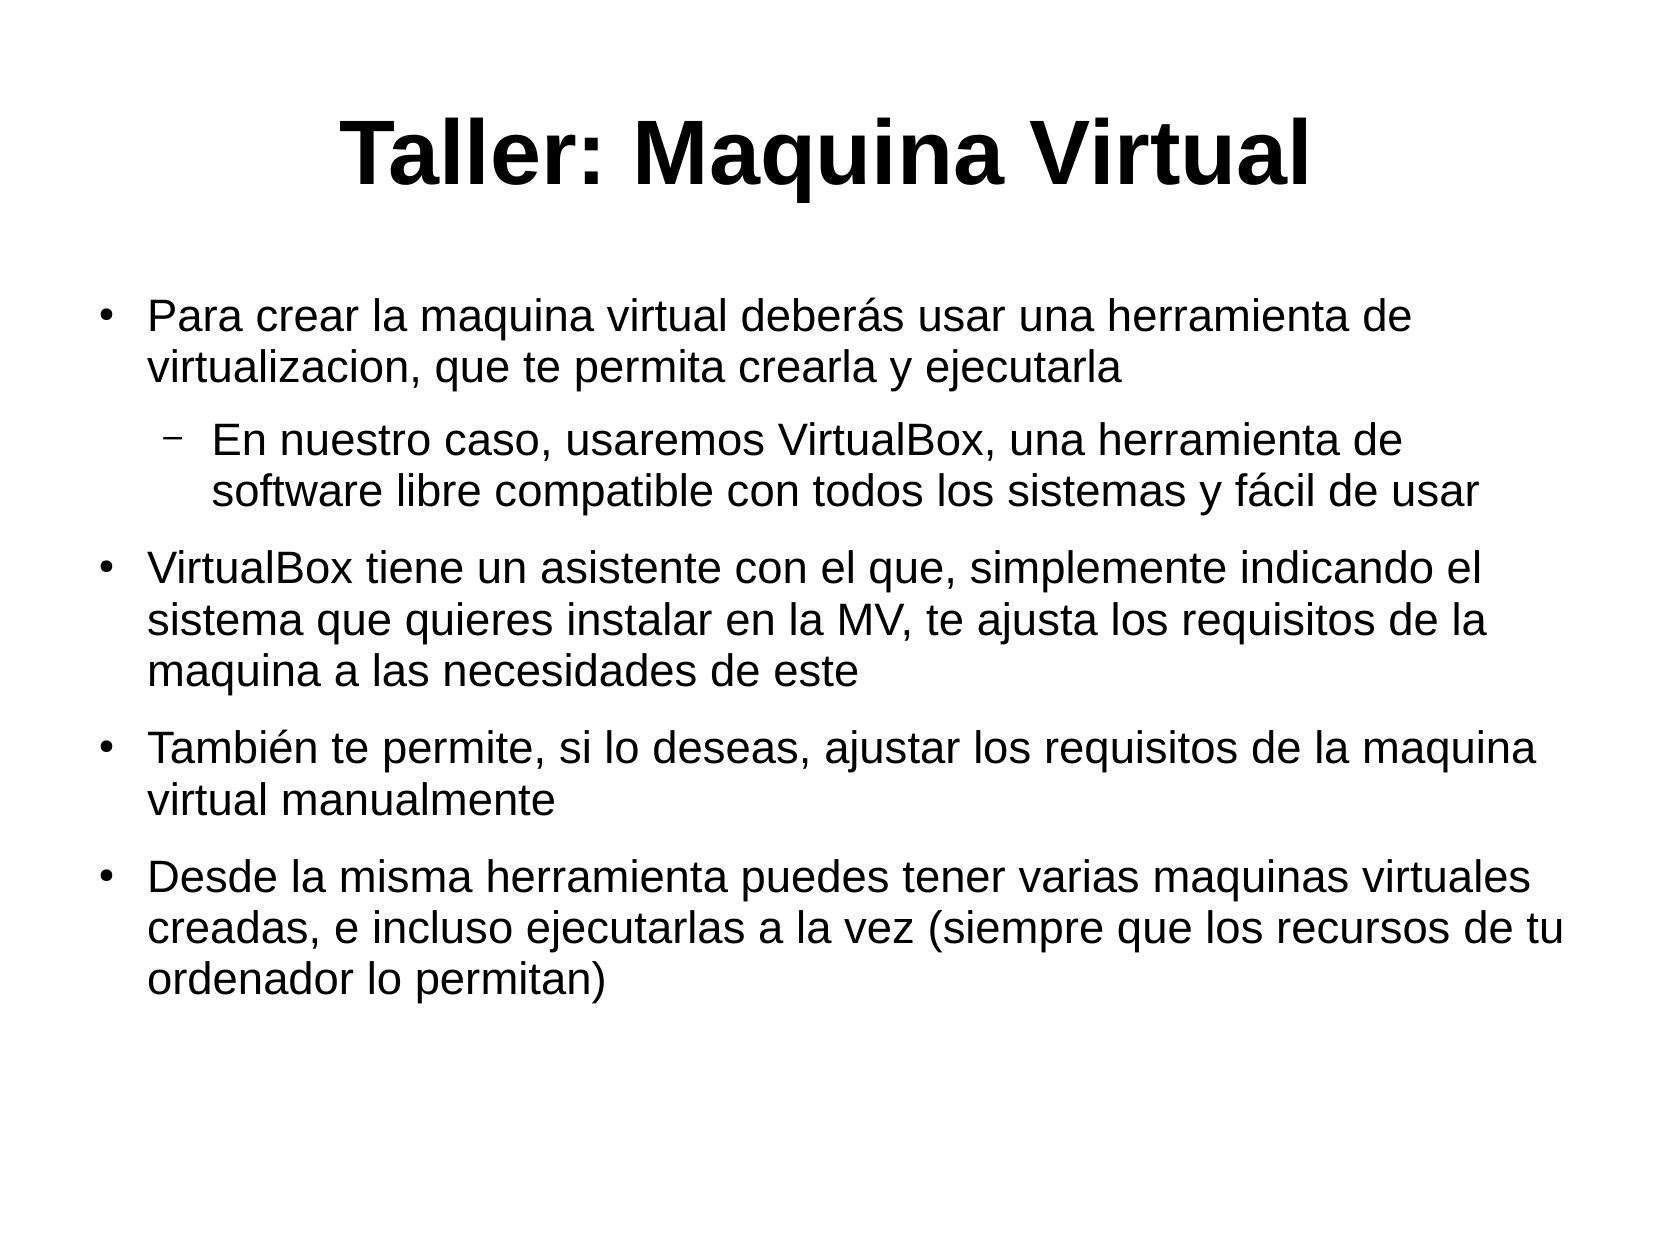

# Taller: Maquina Virtual
Para crear la maquina virtual deberás usar una herramienta de virtualizacion, que te permita crearla y ejecutarla
En nuestro caso, usaremos VirtualBox, una herramienta de software libre compatible con todos los sistemas y fácil de usar
VirtualBox tiene un asistente con el que, simplemente indicando el sistema que quieres instalar en la MV, te ajusta los requisitos de la maquina a las necesidades de este
También te permite, si lo deseas, ajustar los requisitos de la maquina virtual manualmente
Desde la misma herramienta puedes tener varias maquinas virtuales creadas, e incluso ejecutarlas a la vez (siempre que los recursos de tu ordenador lo permitan)